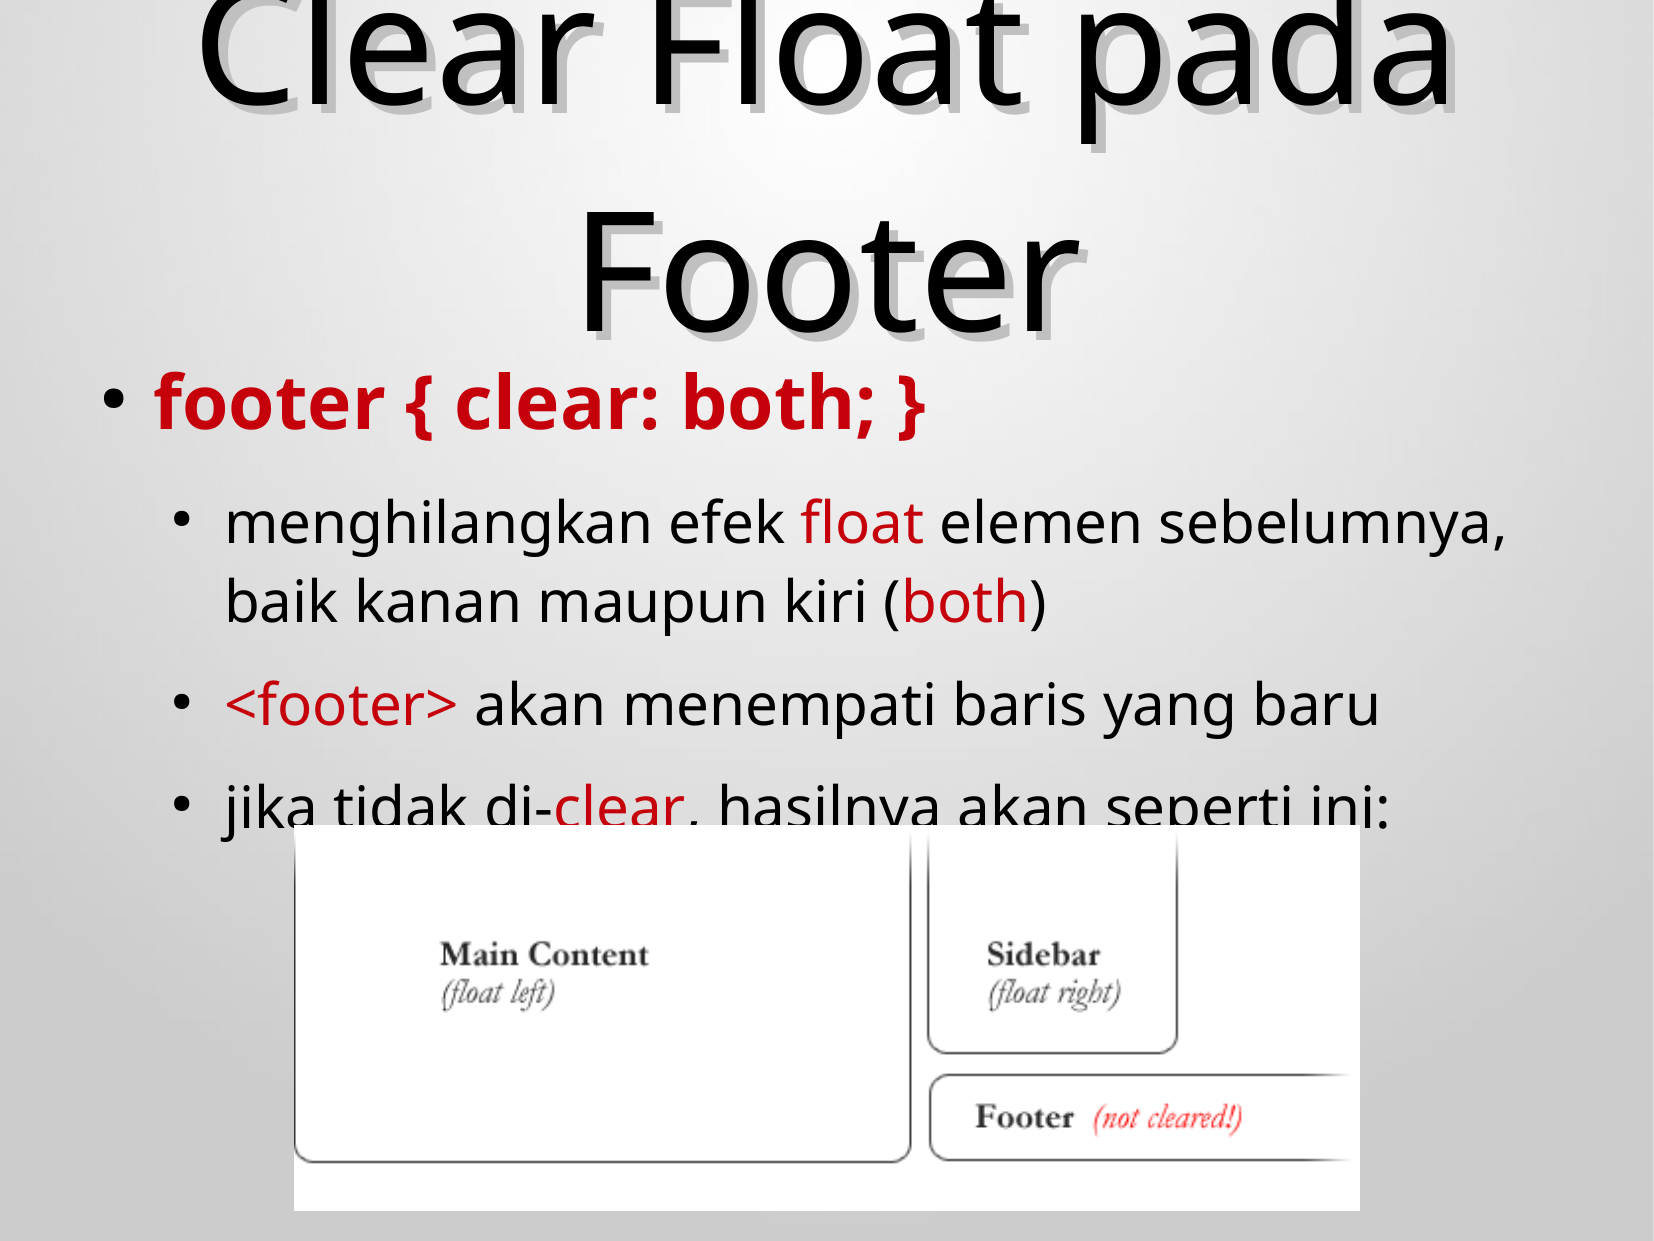

# Clear Float pada Footer
footer { clear: both; }
menghilangkan efek float elemen sebelumnya, baik kanan maupun kiri (both)
<footer> akan menempati baris yang baru
jika tidak di-clear, hasilnya akan seperti ini: